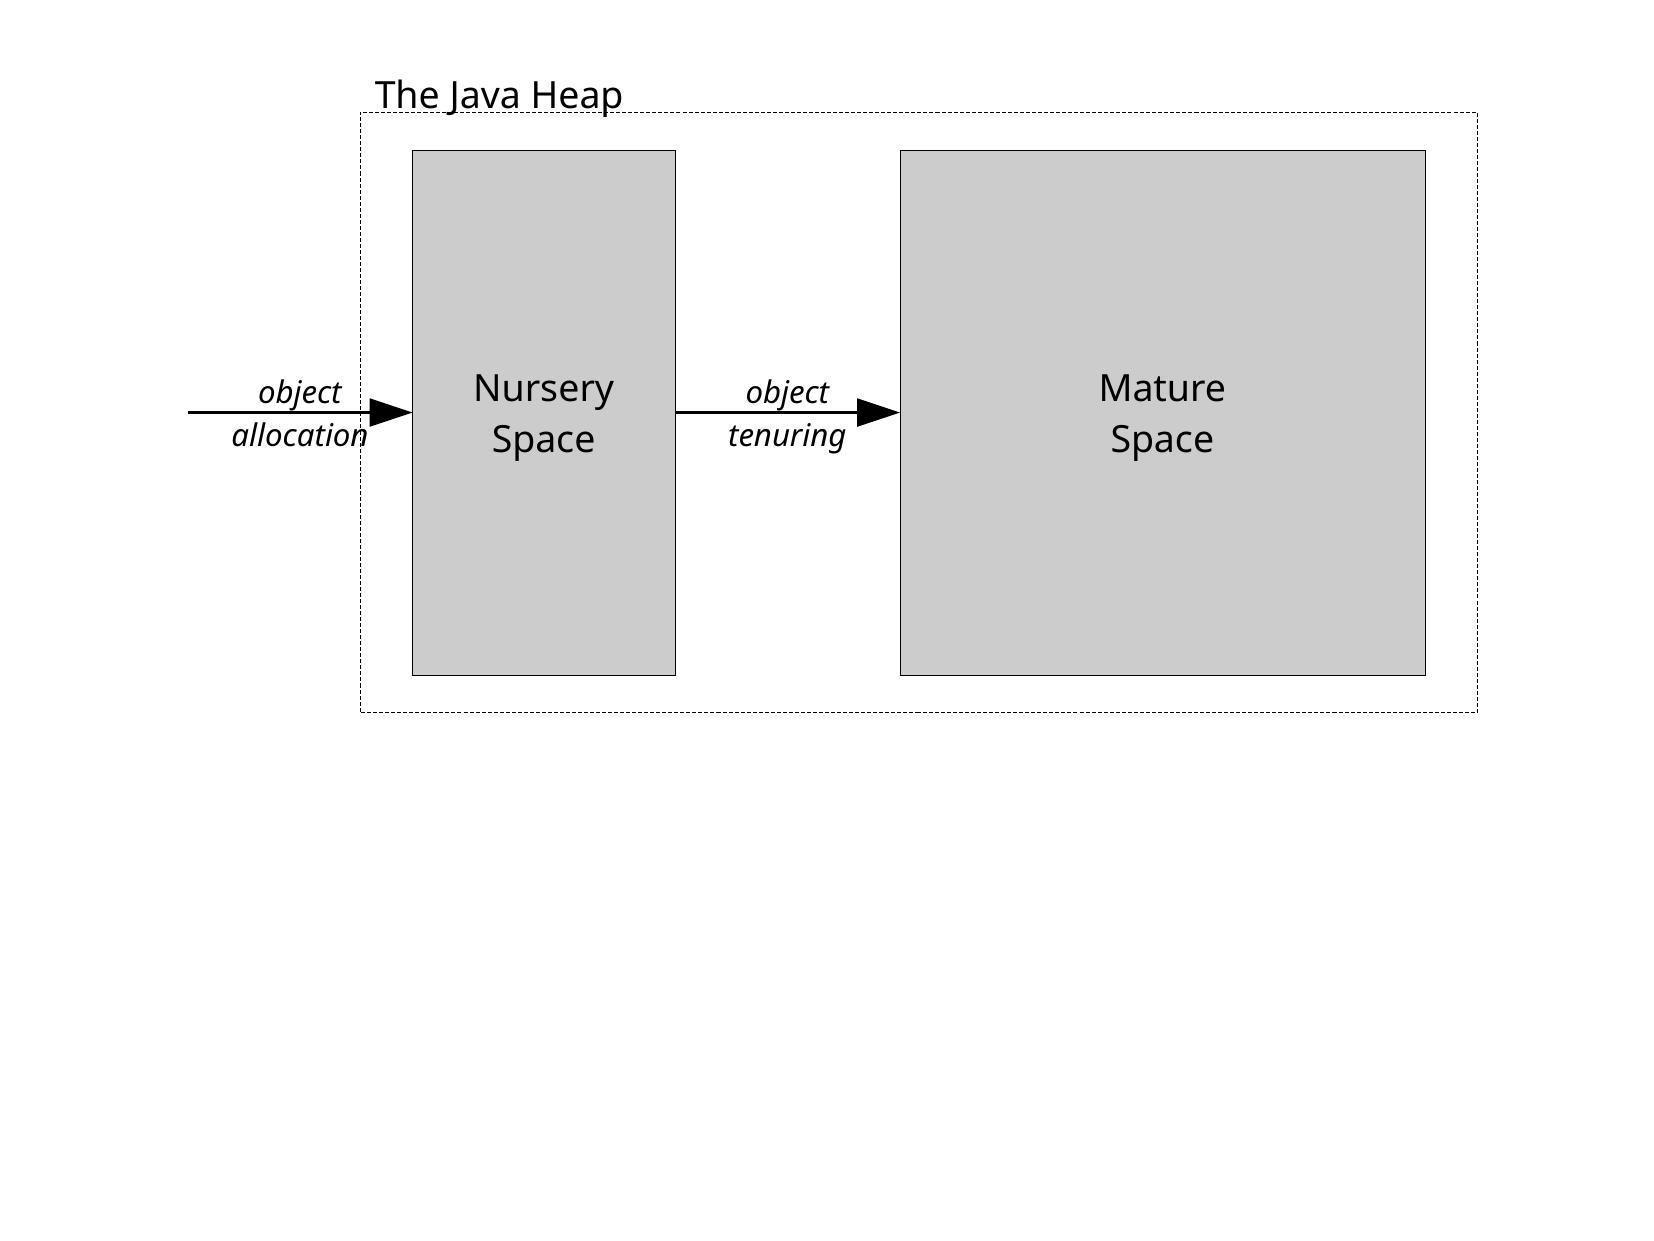

The Java Heap
Nursery
Space
Mature
Space